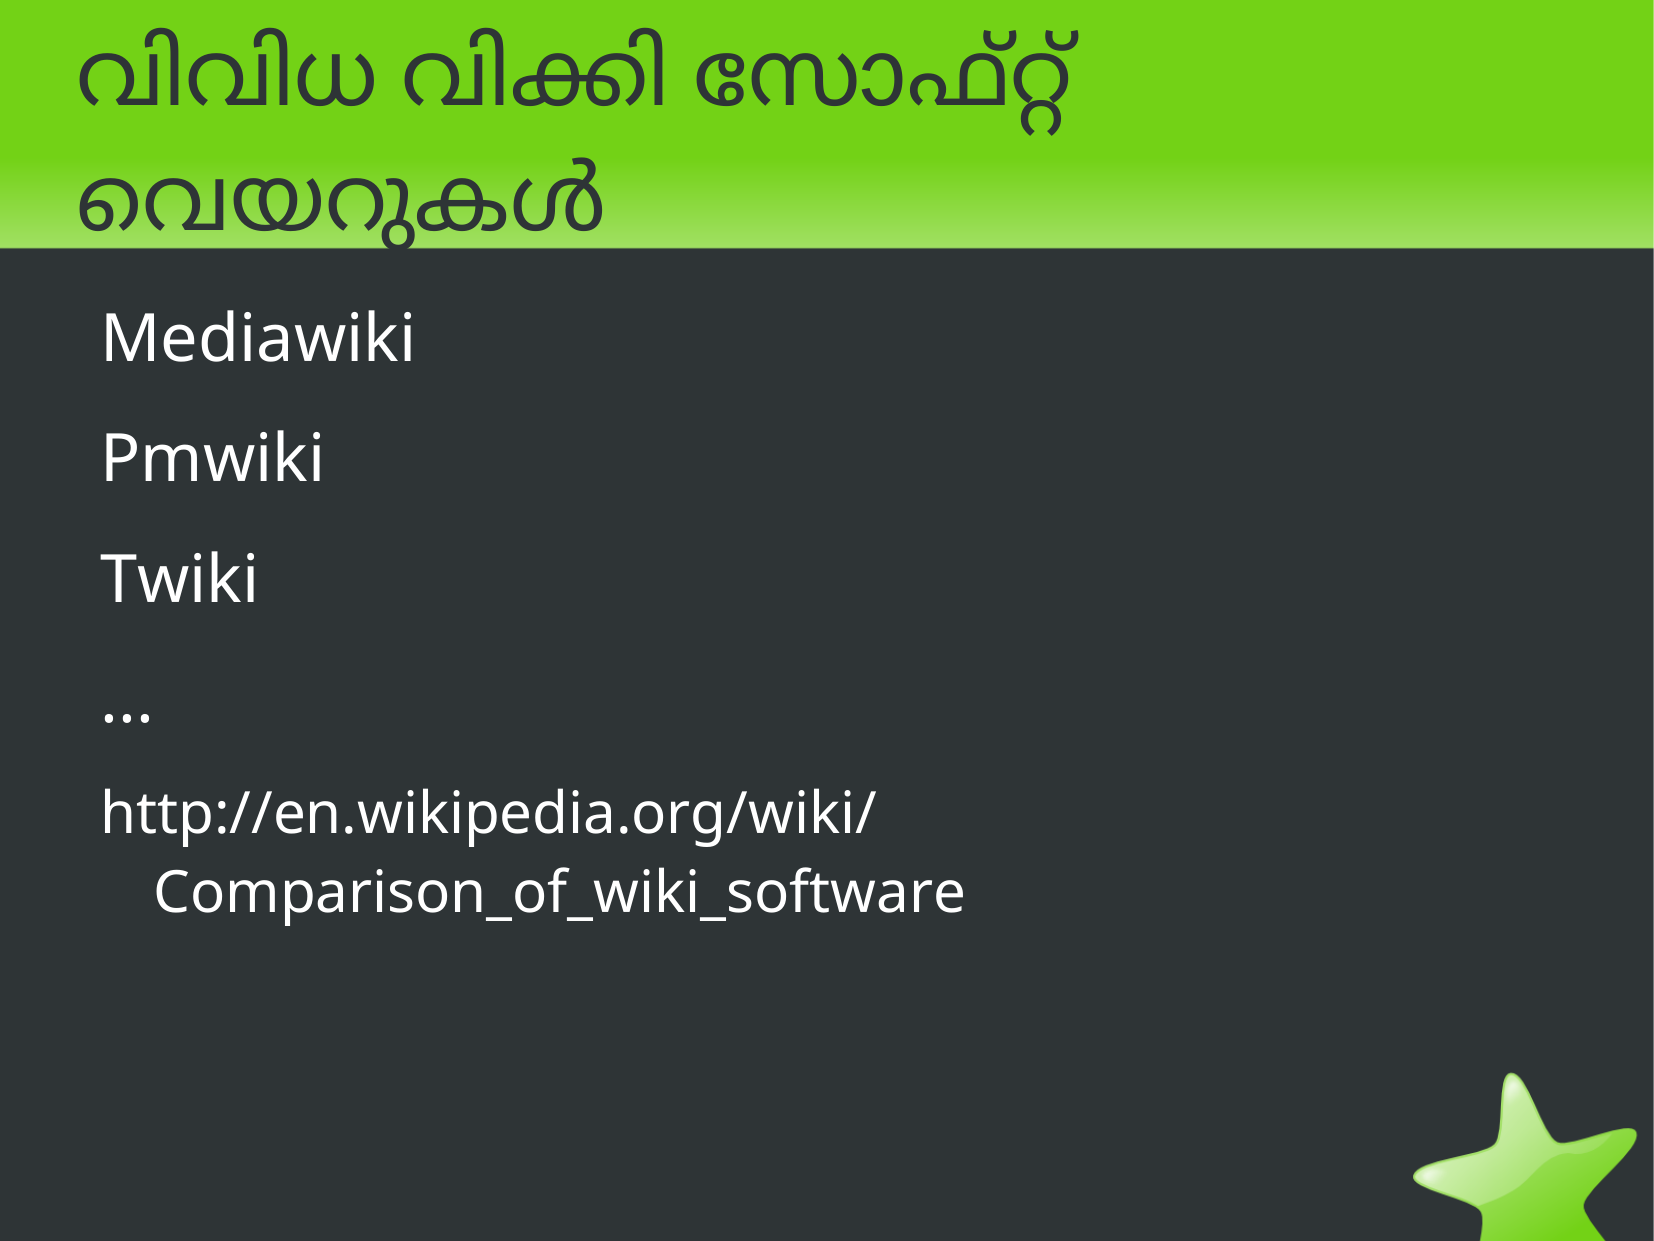

# വിവിധ വിക്കി സോഫ്റ്റ്​വെയറുകള്‍
Mediawiki
Pmwiki
Twiki
...
http://en.wikipedia.org/wiki/Comparison_of_wiki_software